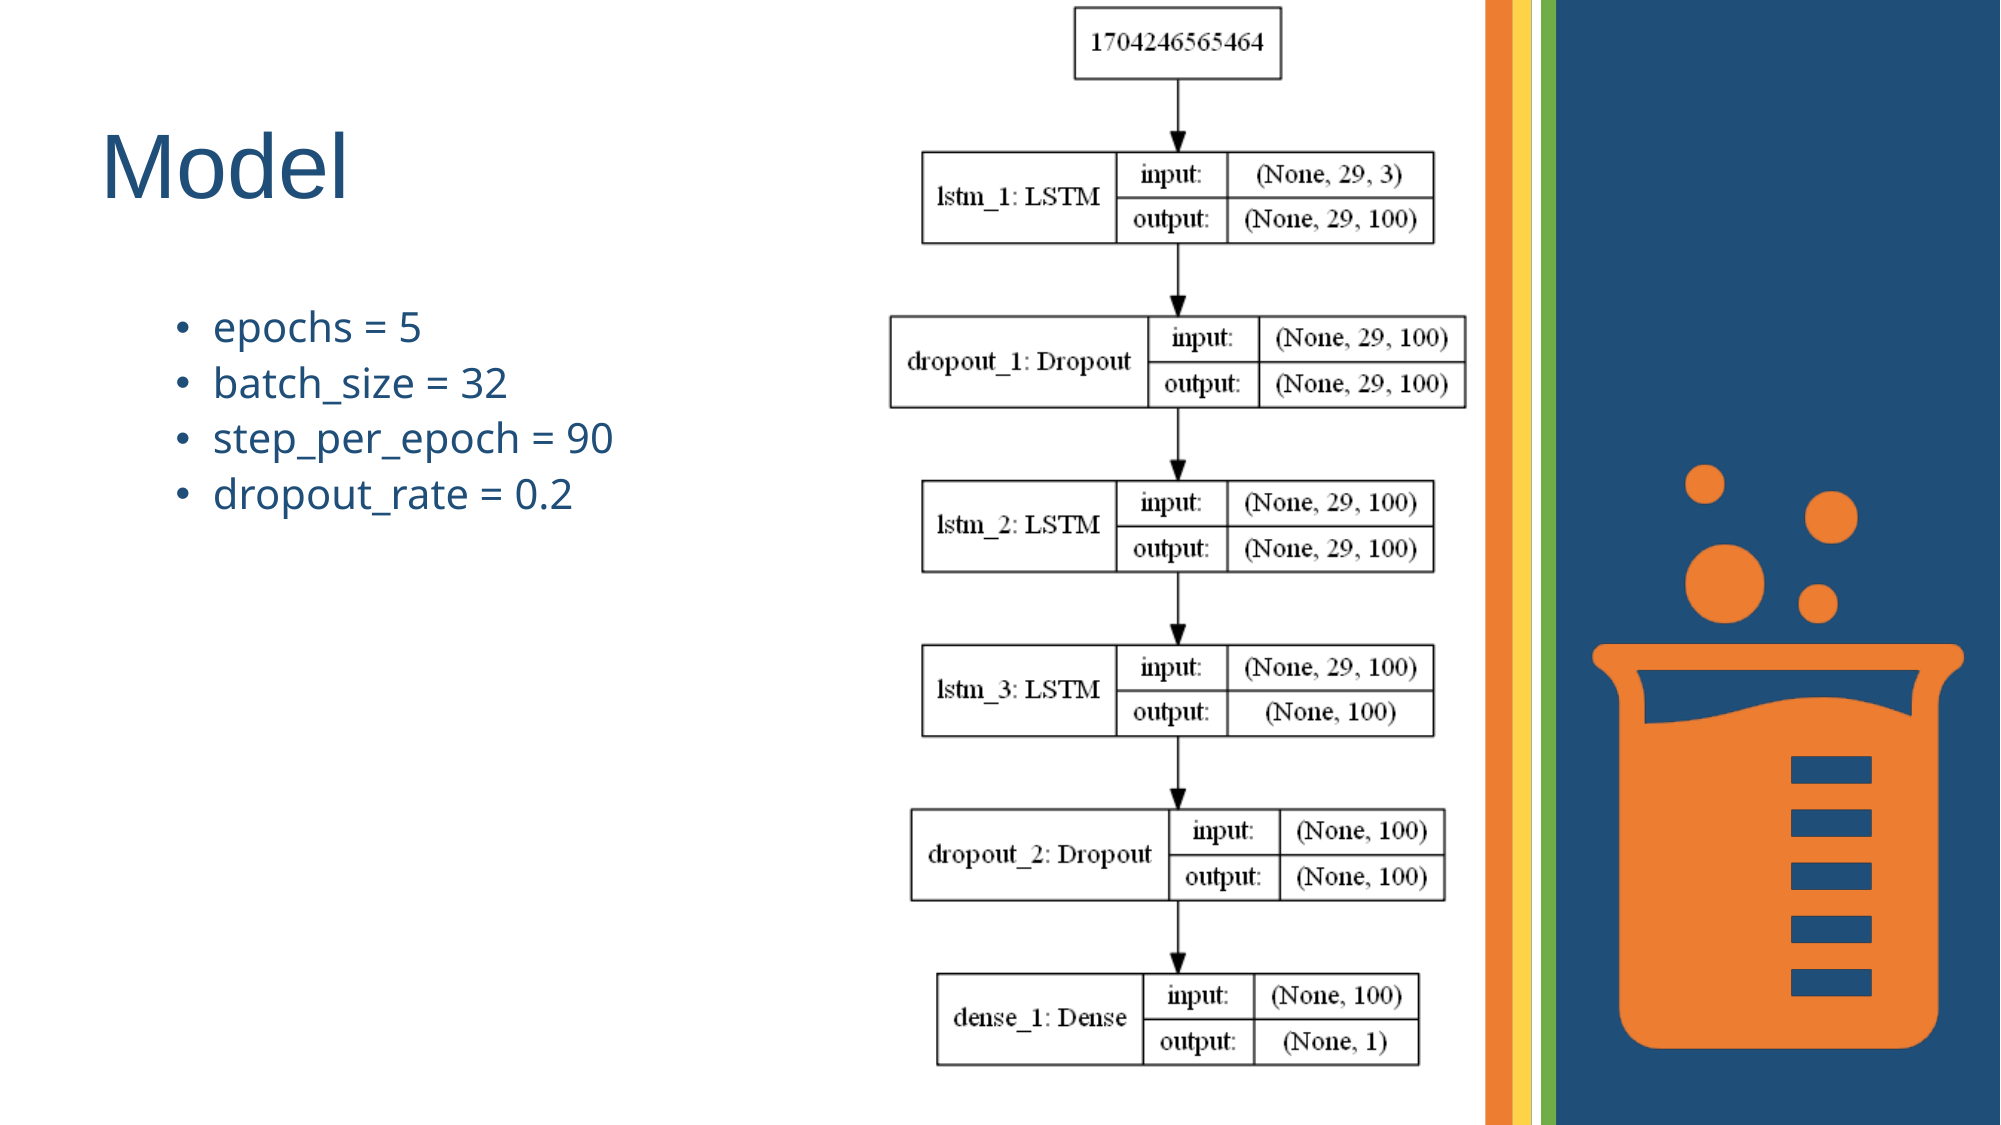

# Model
epochs = 5
batch_size = 32
step_per_epoch = 90
dropout_rate = 0.2